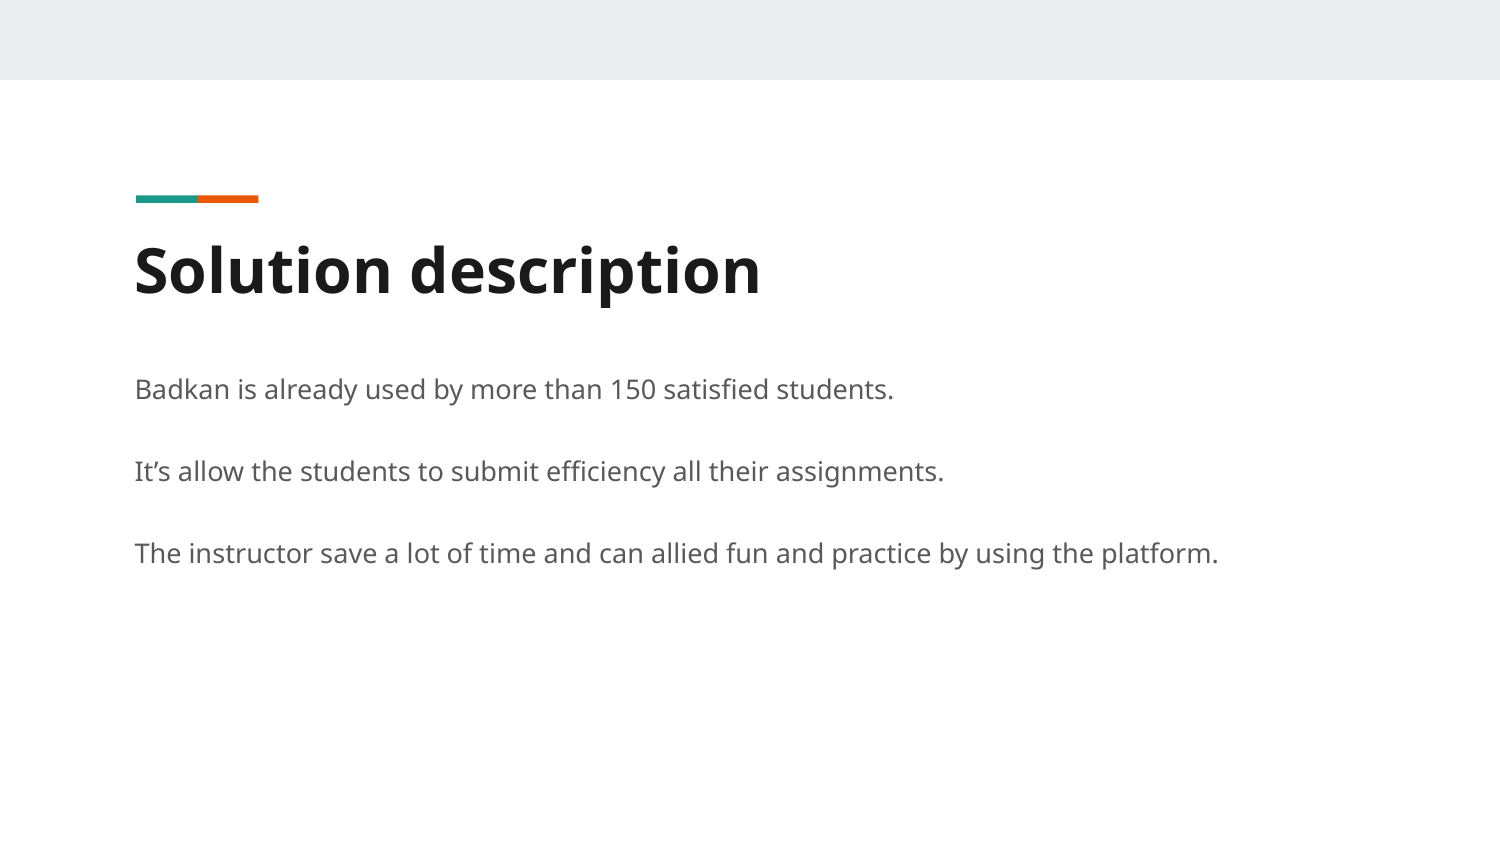

# Solution description
Badkan is already used by more than 150 satisfied students.
It’s allow the students to submit efficiency all their assignments.
The instructor save a lot of time and can allied fun and practice by using the platform.